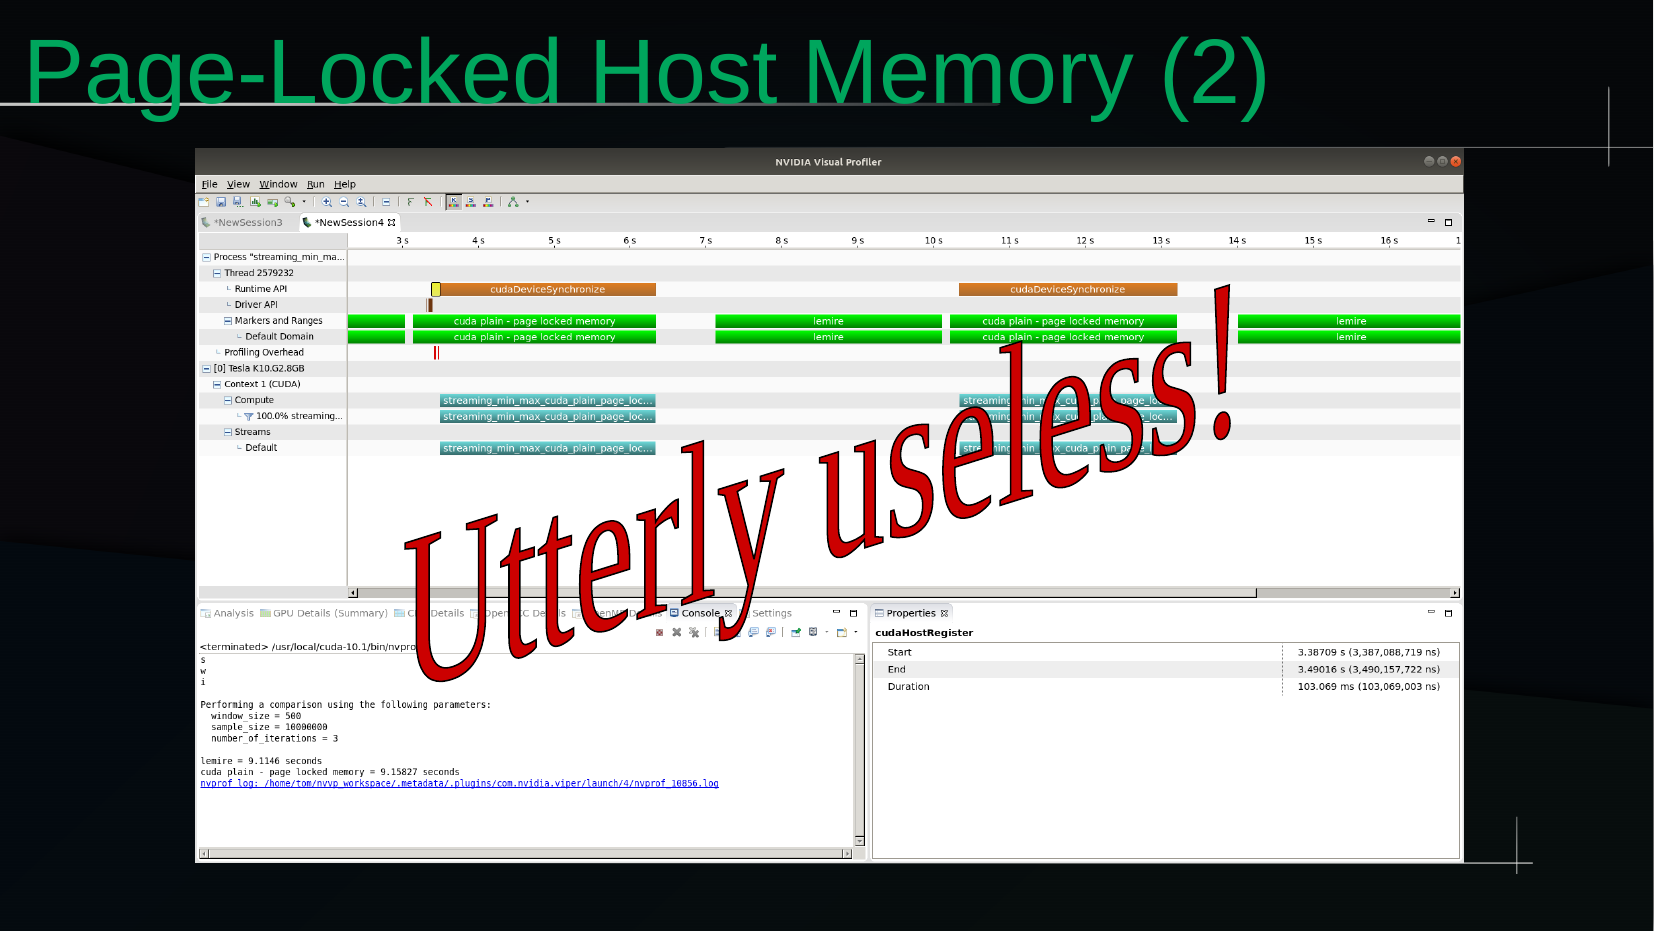

# Page-Locked Host Memory (2)
Utterly useless!